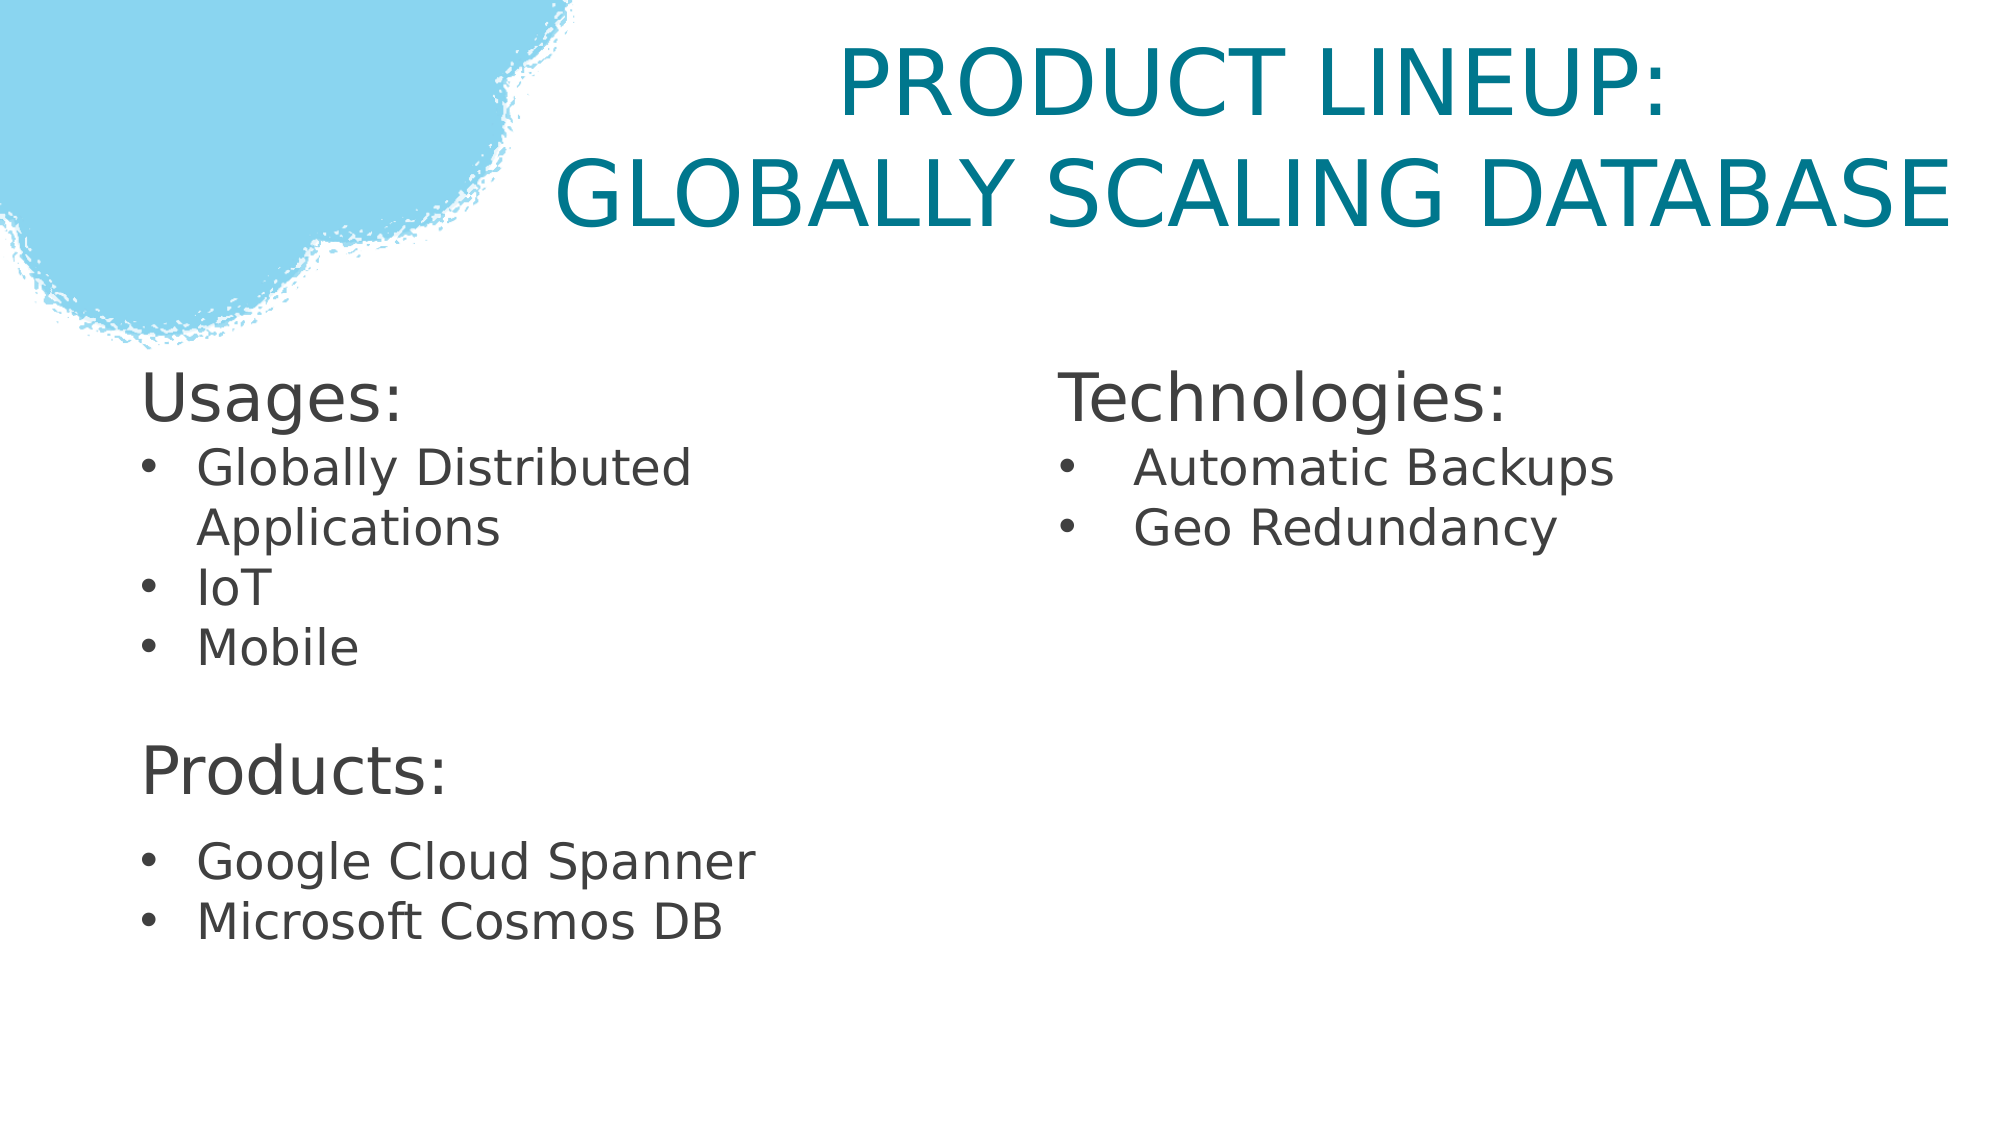

Product Lineup:
Globally Scaling Database
Usages:
Globally Distributed Applications
IoT
Mobile
Technologies:
Automatic Backups
Geo Redundancy
Products:
Google Cloud Spanner
Microsoft Cosmos DB